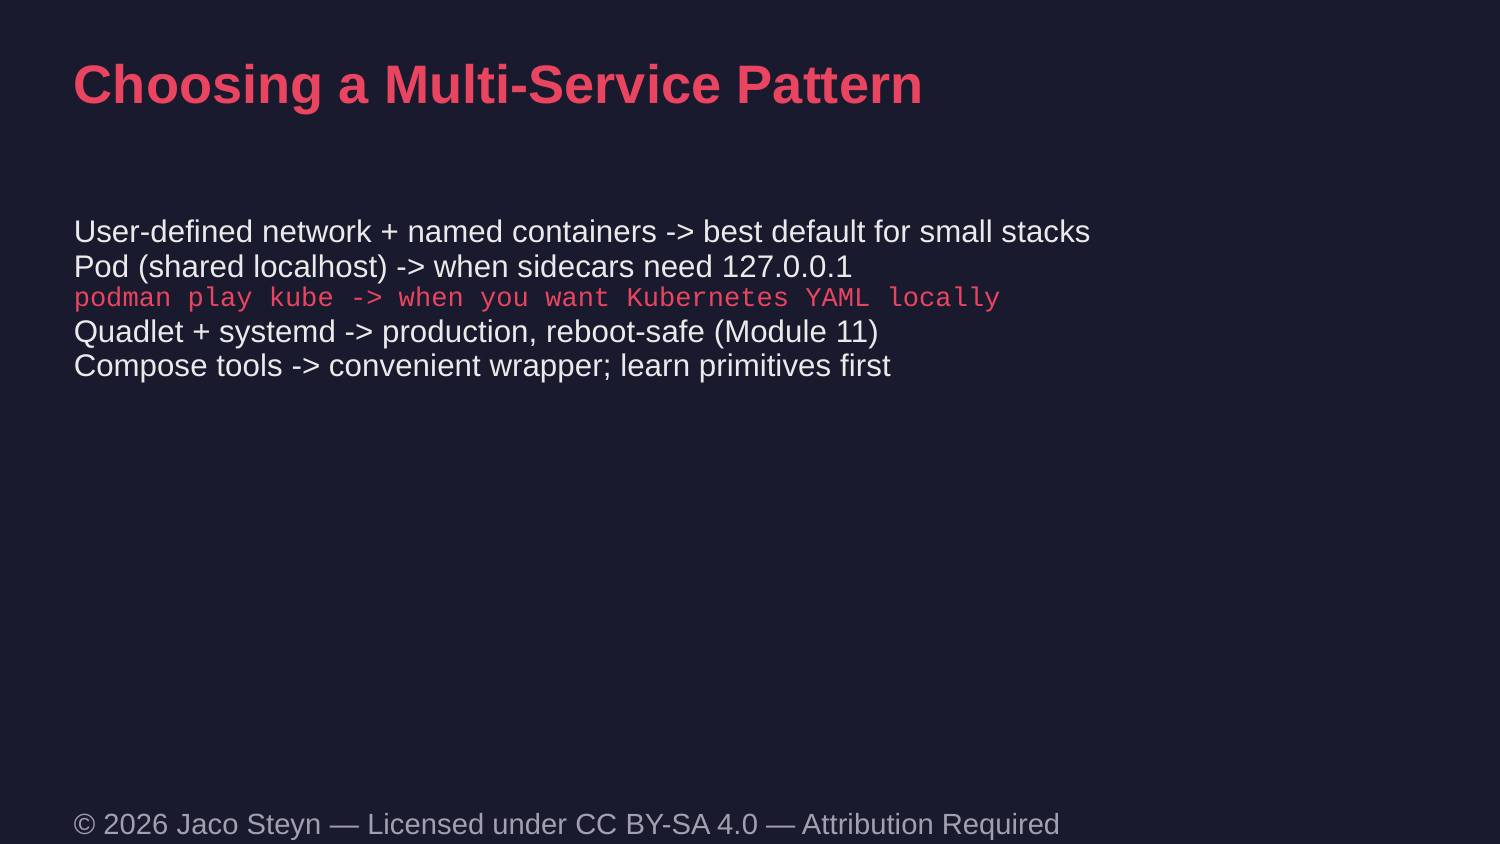

Choosing a Multi-Service Pattern
User-defined network + named containers -> best default for small stacks
Pod (shared localhost) -> when sidecars need 127.0.0.1
podman play kube -> when you want Kubernetes YAML locally
Quadlet + systemd -> production, reboot-safe (Module 11)
Compose tools -> convenient wrapper; learn primitives first
© 2026 Jaco Steyn — Licensed under CC BY-SA 4.0 — Attribution Required